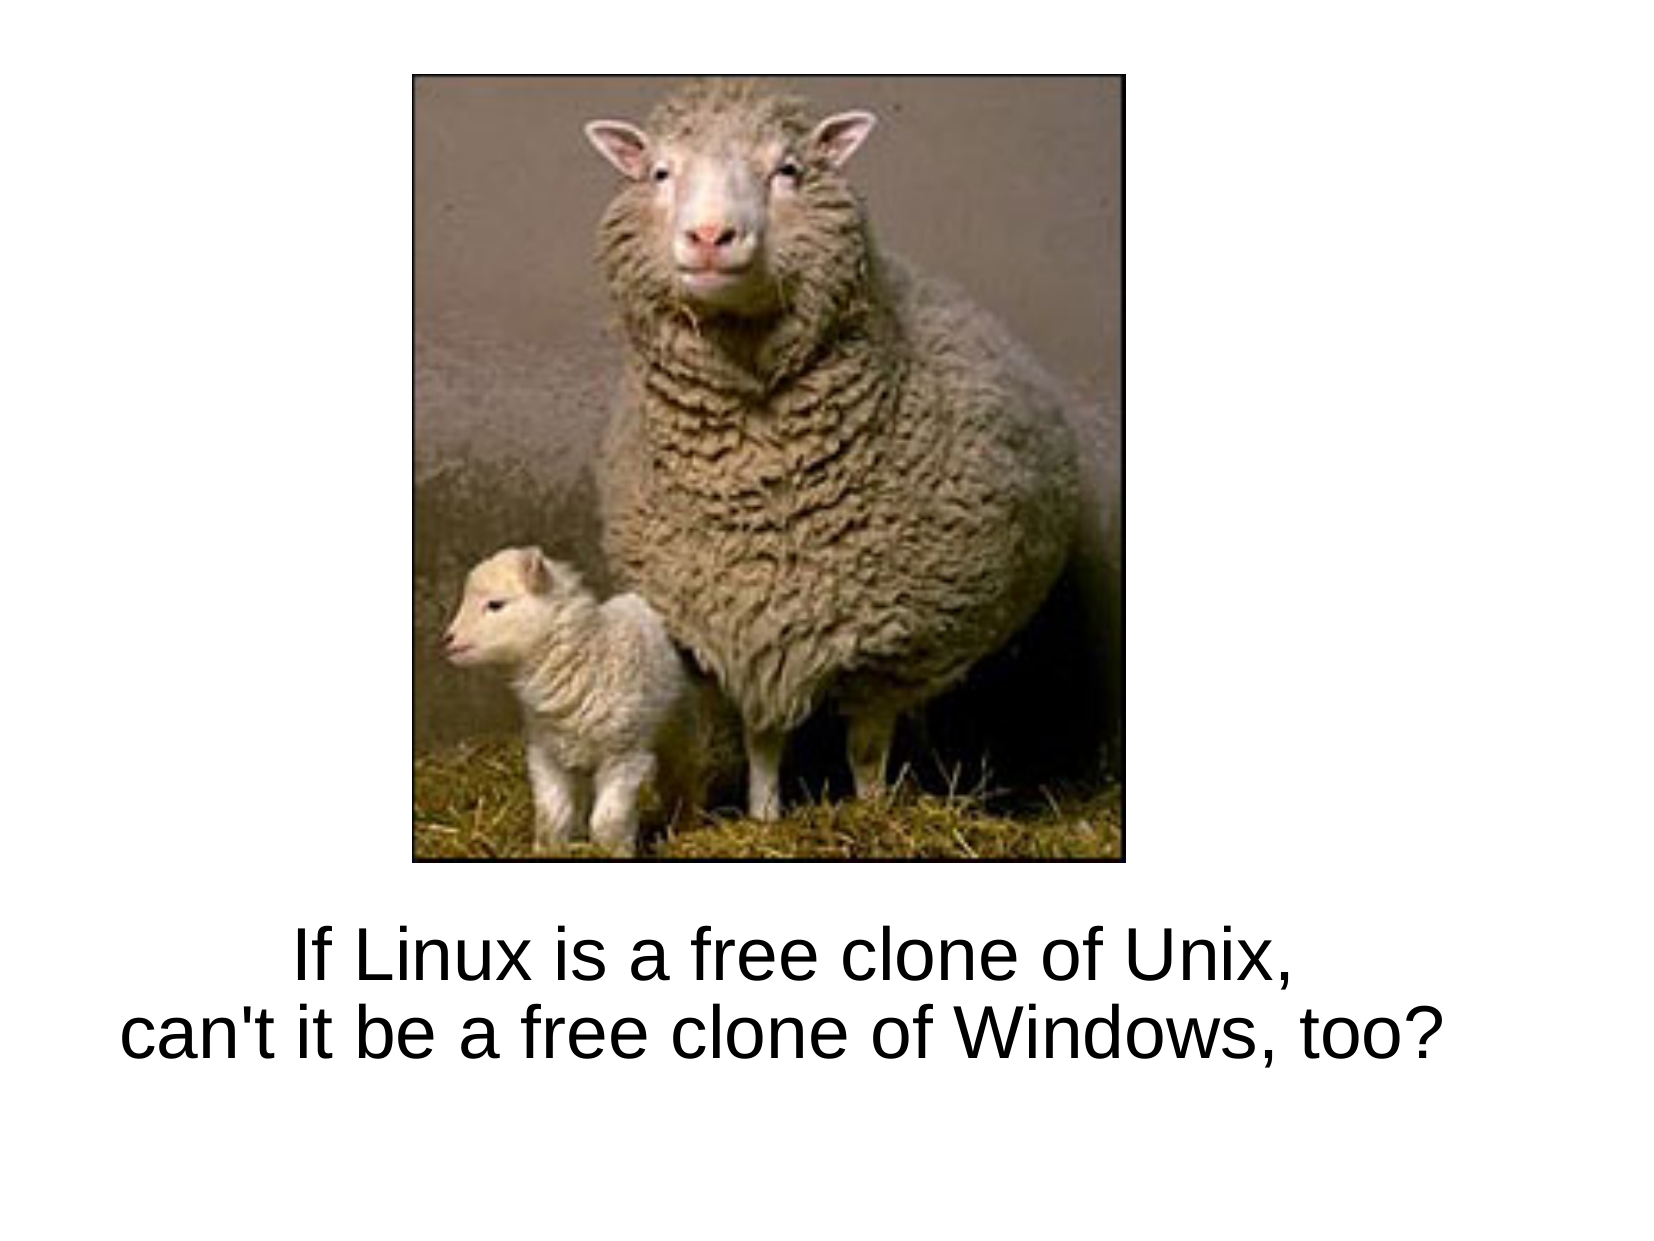

# If Linux is a free clone of Unix, can't it be a free clone of Windows, too?